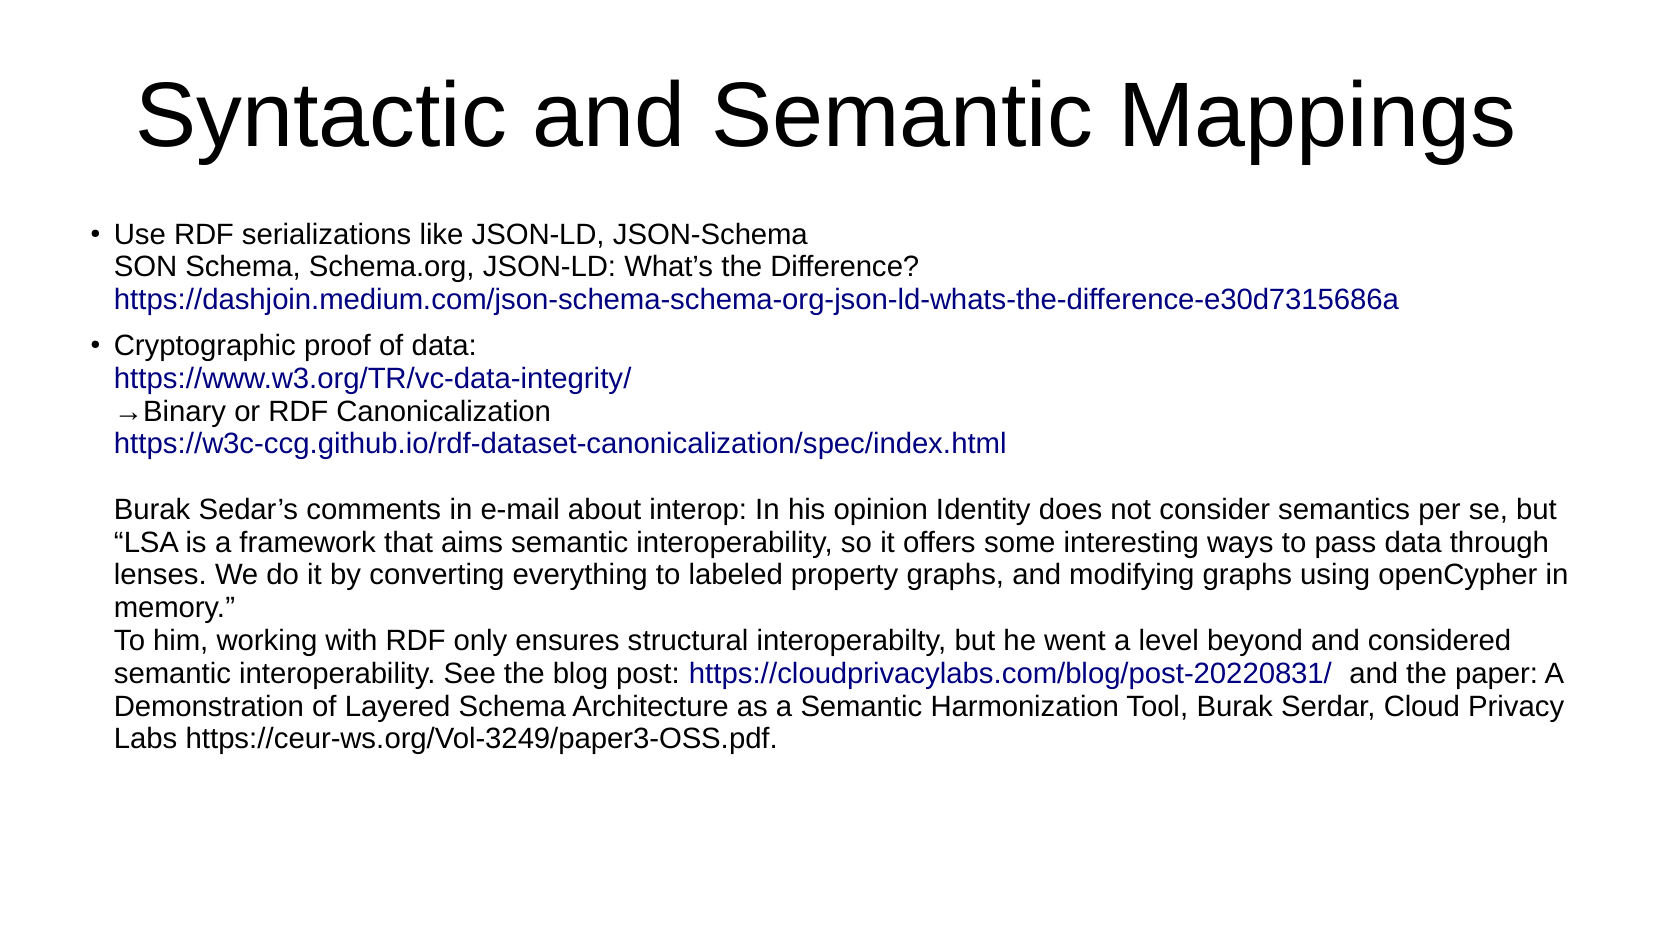

# Syntactic and Semantic Mappings
Use RDF serializations like JSON-LD, JSON-Schema
SON Schema, Schema.org, JSON-LD: What’s the Difference?
https://dashjoin.medium.com/json-schema-schema-org-json-ld-whats-the-difference-e30d7315686a
Cryptographic proof of data:
https://www.w3.org/TR/vc-data-integrity/
→Binary or RDF Canonicalization
https://w3c-ccg.github.io/rdf-dataset-canonicalization/spec/index.html
Burak Sedar’s comments in e-mail about interop: In his opinion Identity does not consider semantics per se, but “LSA is a framework that aims semantic interoperability, so it offers some interesting ways to pass data through lenses. We do it by converting everything to labeled property graphs, and modifying graphs using openCypher in memory.”
To him, working with RDF only ensures structural interoperabilty, but he went a level beyond and considered semantic interoperability. See the blog post: https://cloudprivacylabs.com/blog/post-20220831/ and the paper: A Demonstration of Layered Schema Architecture as a Semantic Harmonization Tool, Burak Serdar, Cloud Privacy Labs https://ceur-ws.org/Vol-3249/paper3-OSS.pdf.